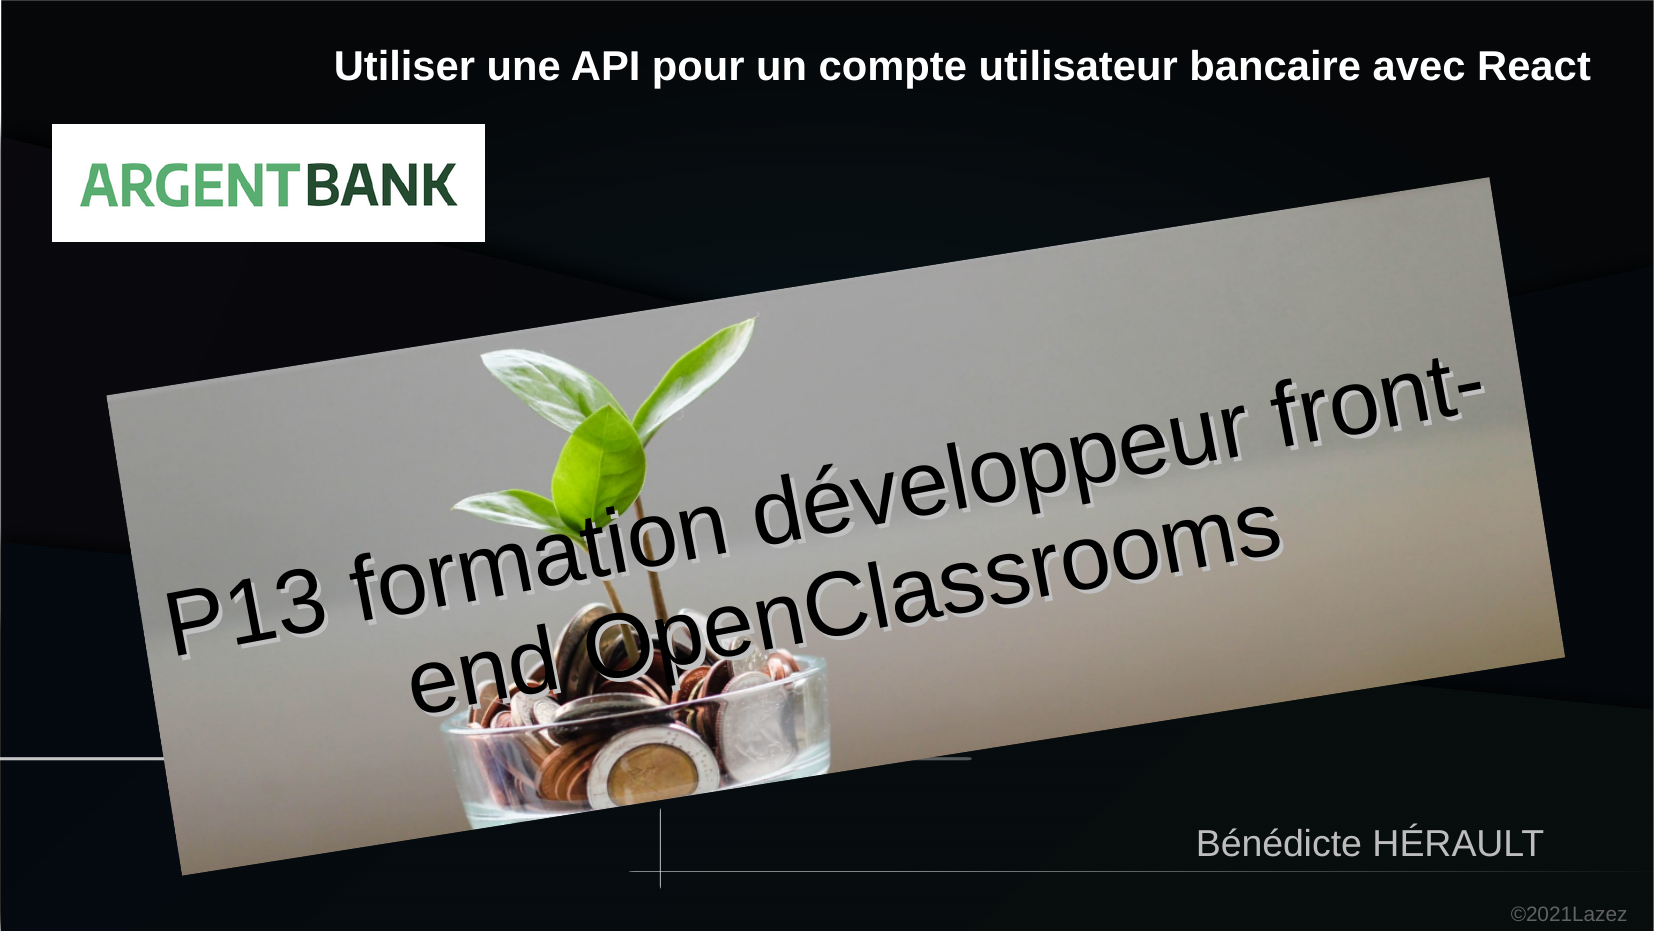

Utiliser une API pour un compte utilisateur bancaire avec React
# P13 formation développeur front-end OpenClassrooms
Bénédicte HÉRAULT
©2021Lazez